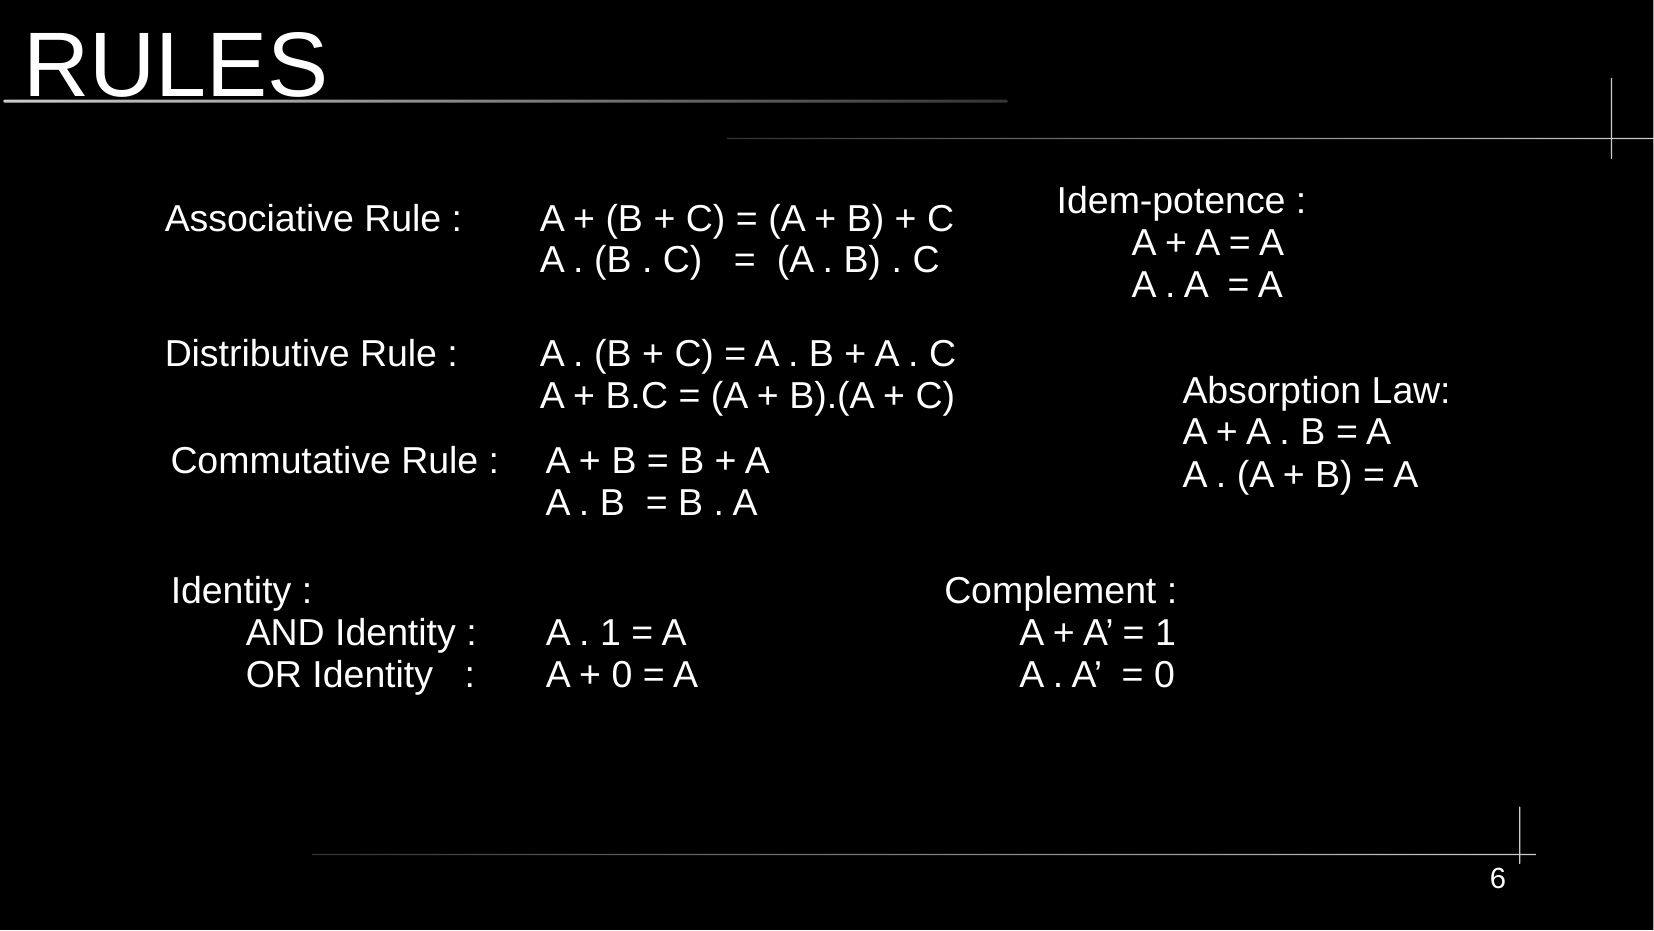

# RULES
Idem-potence :
	A + A = A
	A . A = A
Associative Rule : 	A + (B + C) = (A + B) + C
					A . (B . C) = (A . B) . C
Distributive Rule : 	A . (B + C) = A . B + A . C
					A + B.C = (A + B).(A + C)
Absorption Law:
A + A . B = A
A . (A + B) = A
Commutative Rule : 	A + B = B + A
					A . B = B . A
Identity :
	AND Identity : 	A . 1 = A
	OR Identity :	A + 0 = A
Complement :
	A + A’ = 1
	A . A’ = 0
6